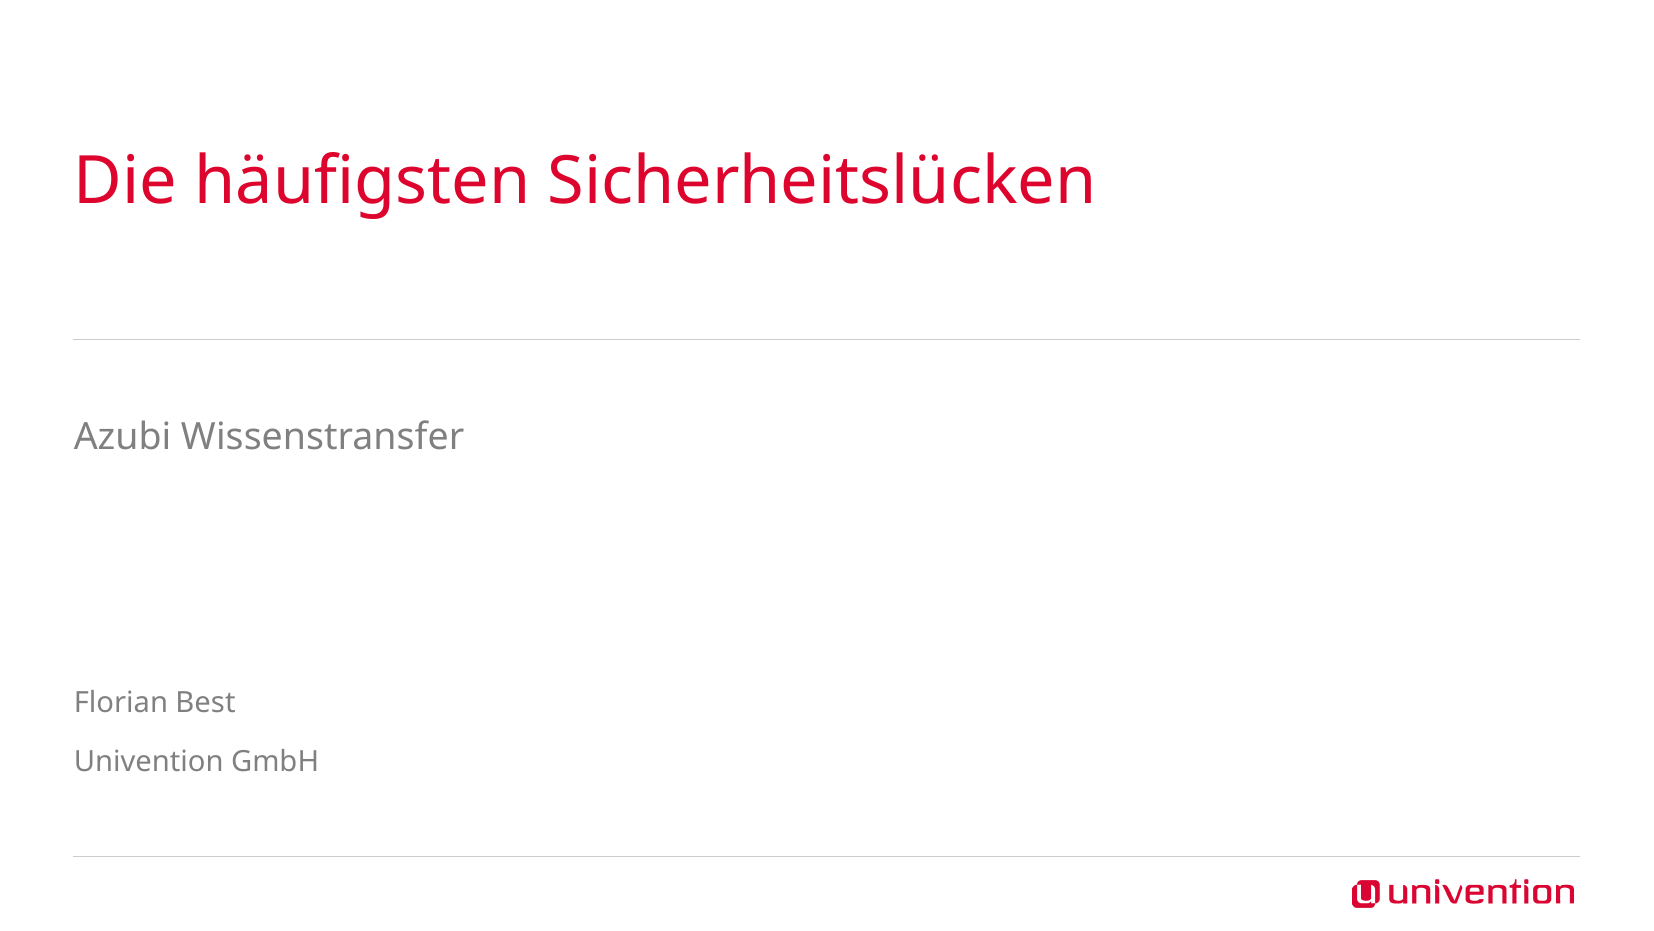

# Die häufigsten Sicherheitslücken
Azubi Wissenstransfer
Florian Best
Univention GmbH